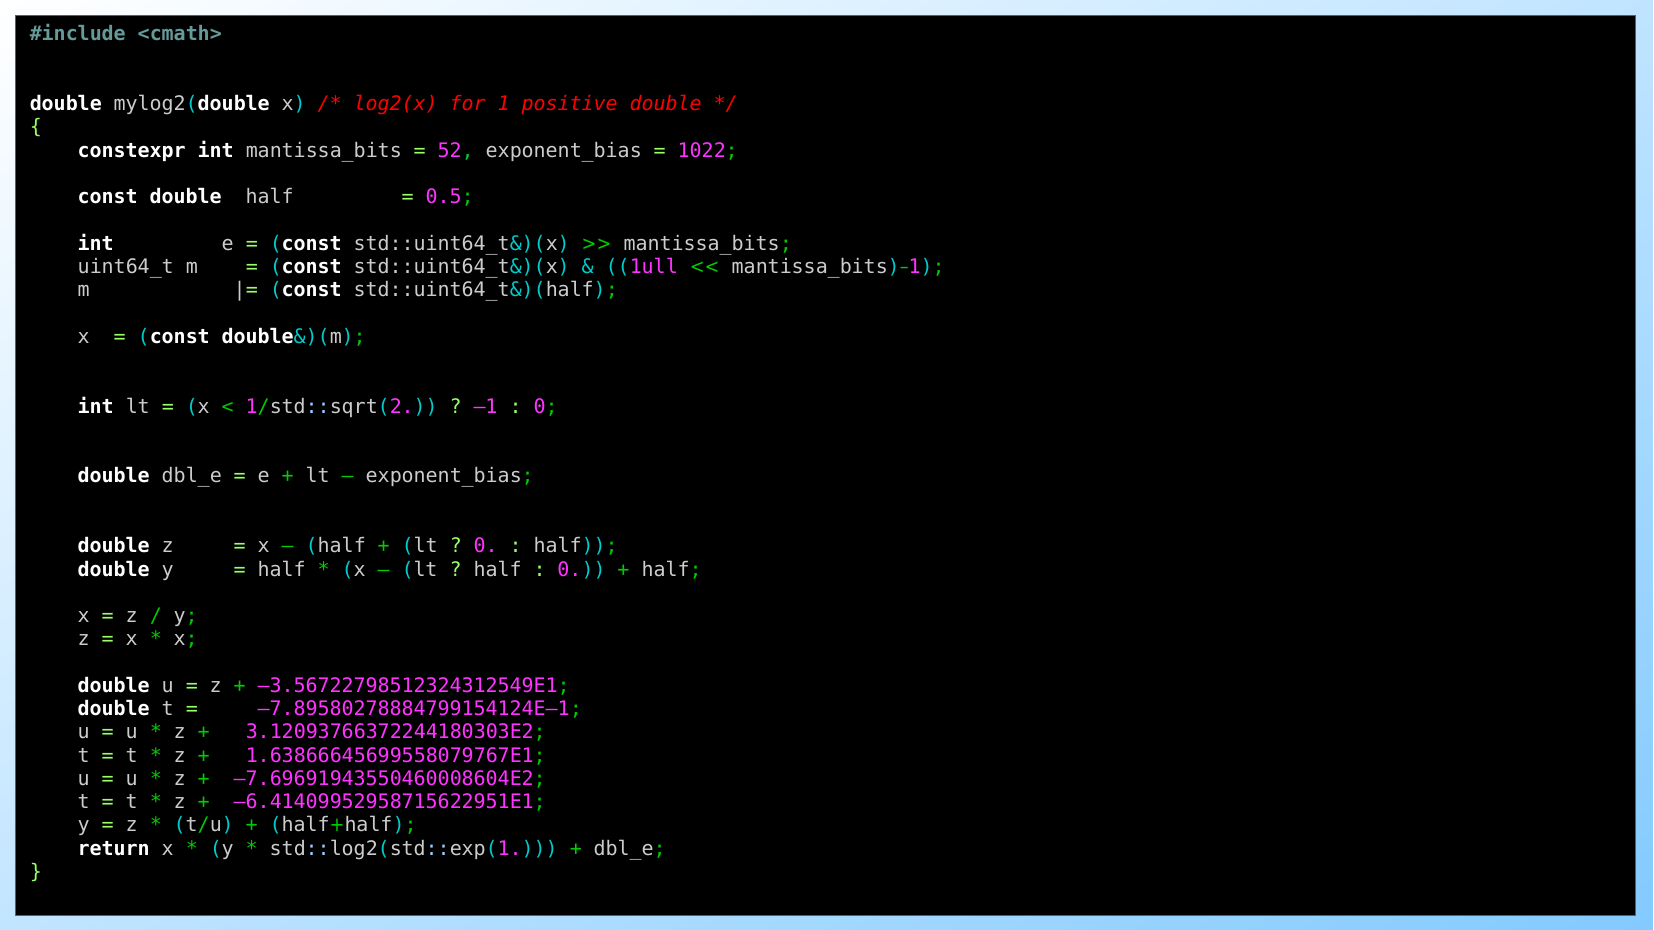

#include <cmath>
double mylog2(double x) /* log2(x) for 1 positive double */
{
 constexpr int mantissa_bits = 52, exponent_bias = 1022;
 const double half = 0.5;
 int e = (const std::uint64_t&)(x) >> mantissa_bits;
 uint64_t m = (const std::uint64_t&)(x) & ((1ull << mantissa_bits)–1);
 m |= (const std::uint64_t&)(half);
 x = (const double&)(m);
 int lt = (x < 1/std::sqrt(2.)) ? –1 : 0;
 double dbl_e = e + lt – exponent_bias;
 double z = x – (half + (lt ? 0. : half));
 double y = half * (x – (lt ? half : 0.)) + half;
 x = z / y;
 z = x * x;
 double u = z + –3.56722798512324312549E1;
 double t = –7.89580278884799154124E–1;
 u = u * z + 3.12093766372244180303E2;
 t = t * z + 1.63866645699558079767E1;
 u = u * z + –7.69691943550460008604E2;
 t = t * z + –6.41409952958715622951E1;
 y = z * (t/u) + (half+half);
 return x * (y * std::log2(std::exp(1.))) + dbl_e;
}